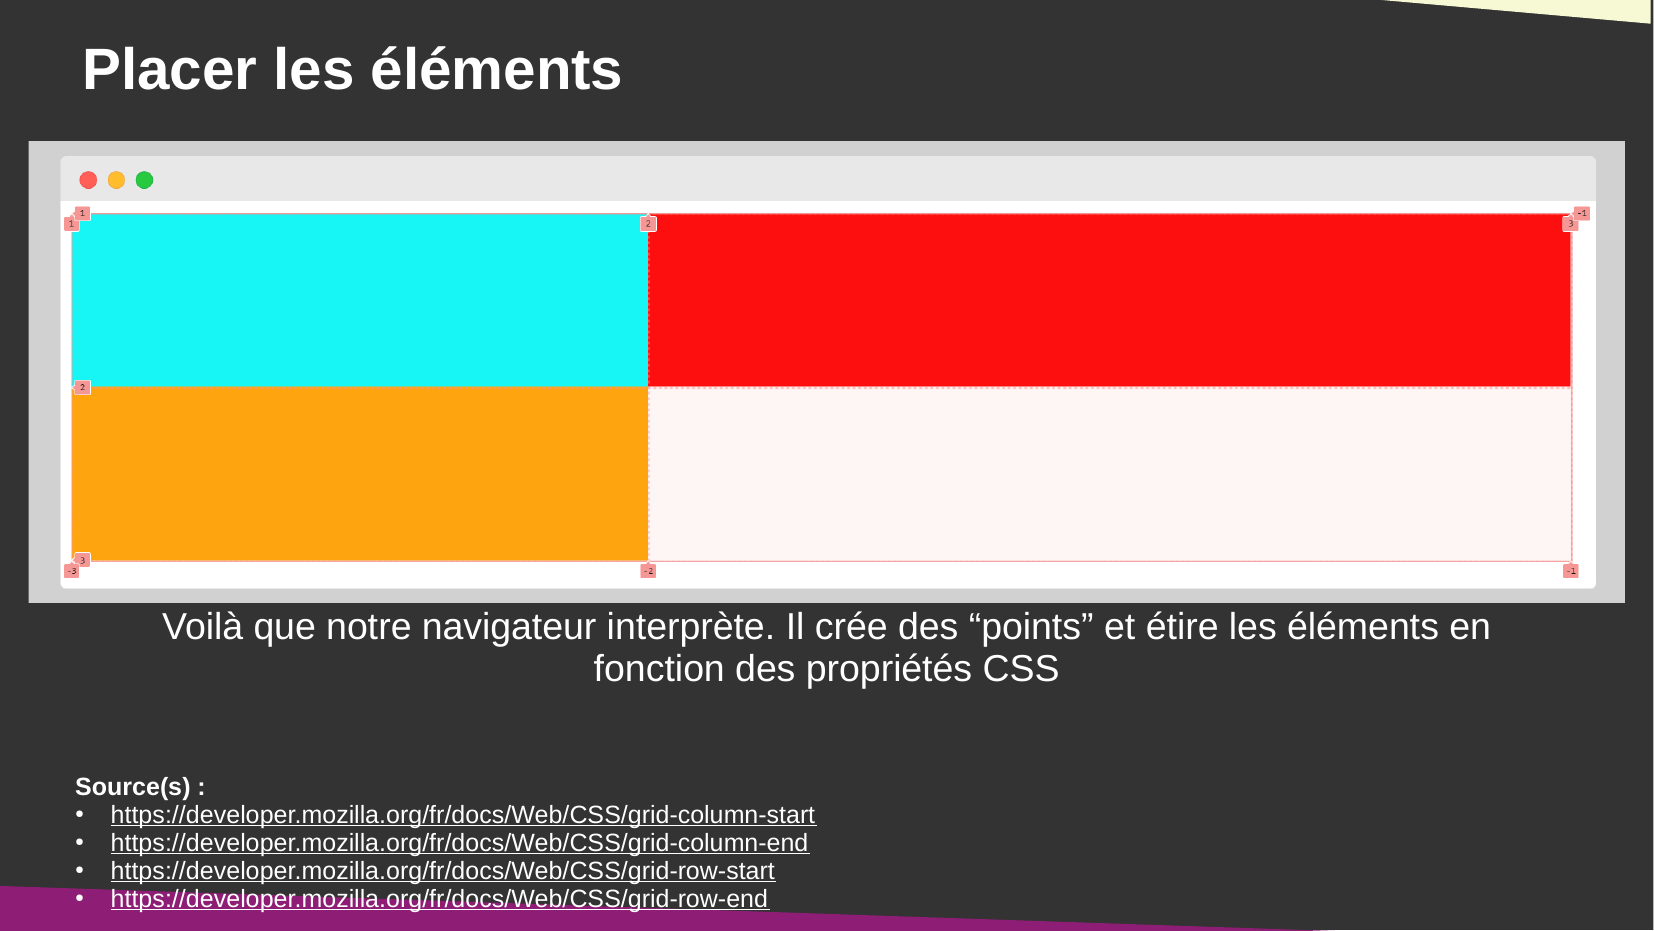

# Placer les éléments
Voilà que notre navigateur interprète. Il crée des “points” et étire les éléments en fonction des propriétés CSS
Source(s) :
https://developer.mozilla.org/fr/docs/Web/CSS/grid-column-start
https://developer.mozilla.org/fr/docs/Web/CSS/grid-column-end
https://developer.mozilla.org/fr/docs/Web/CSS/grid-row-start
https://developer.mozilla.org/fr/docs/Web/CSS/grid-row-end